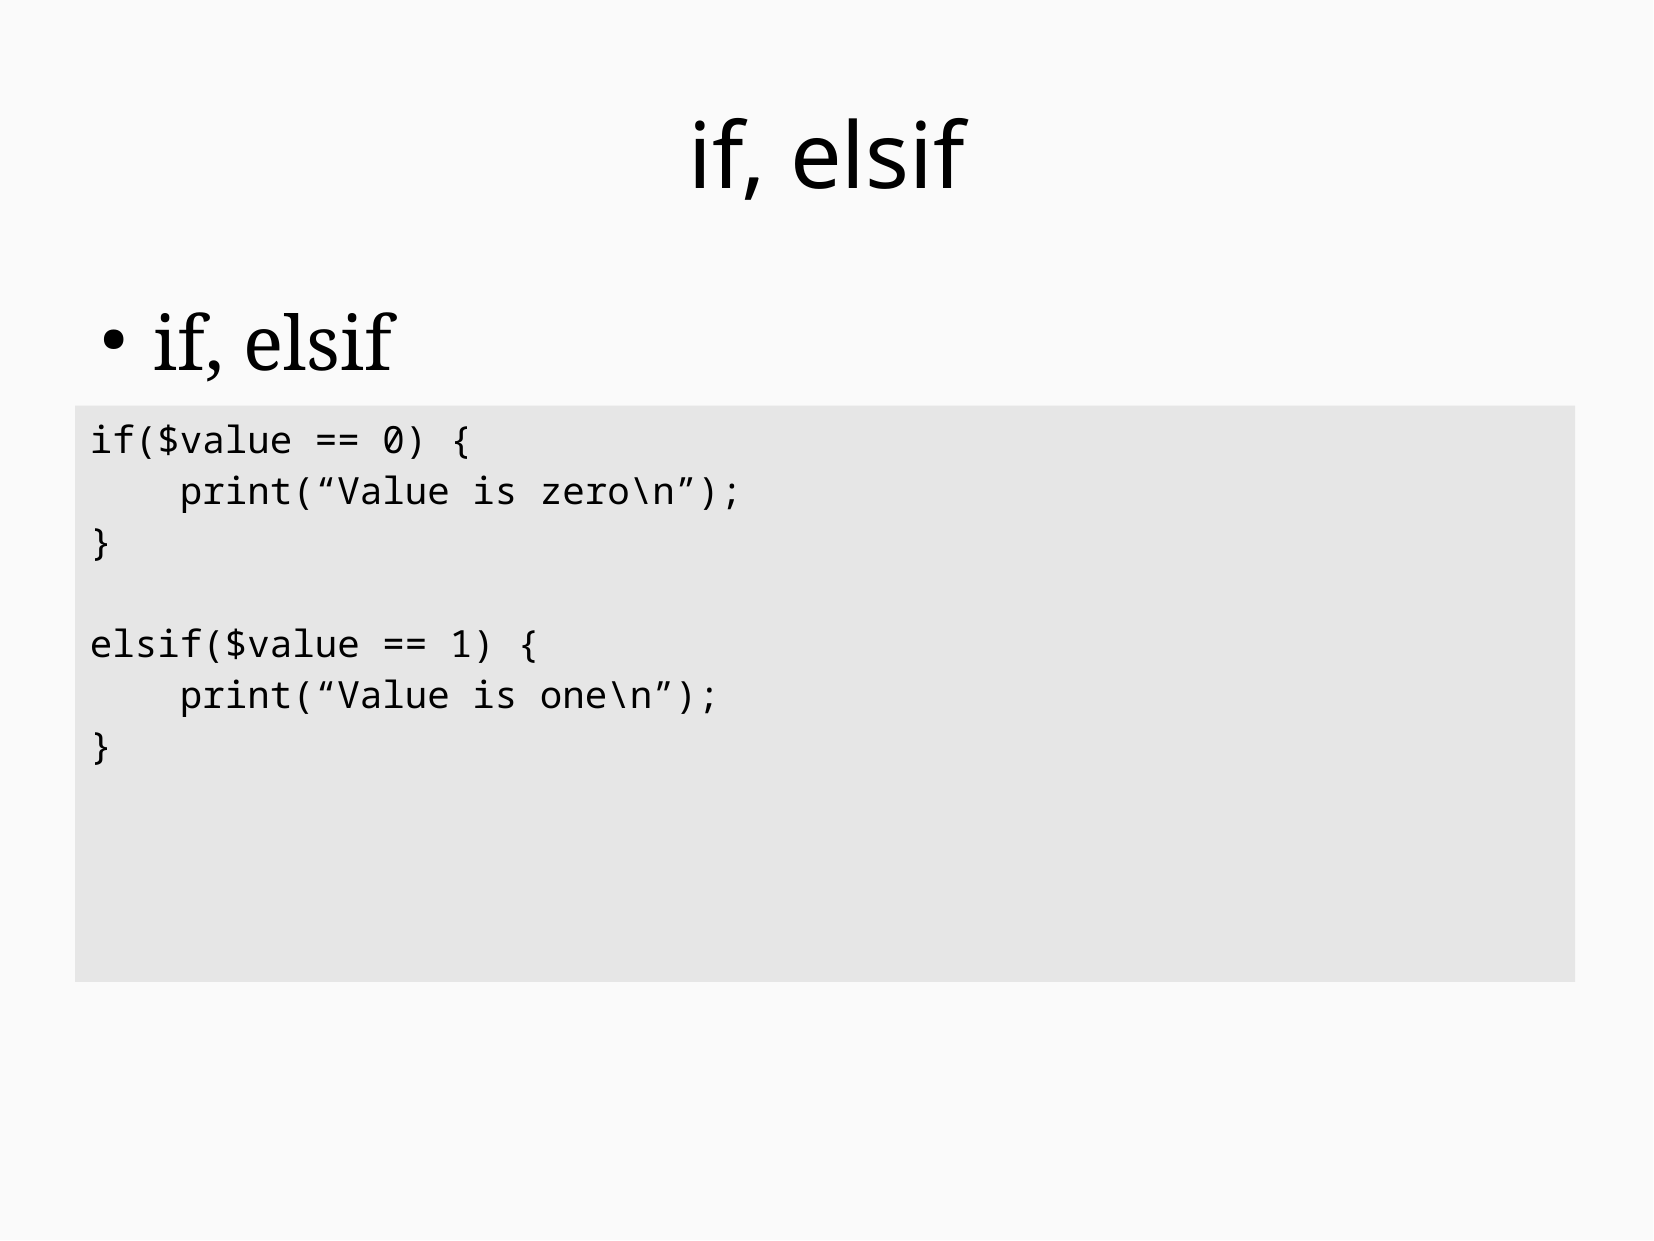

# if, elsif
if, elsif
if($value == 0) {
 print(“Value is zero\n”);
}
elsif($value == 1) {
 print(“Value is one\n”);
}